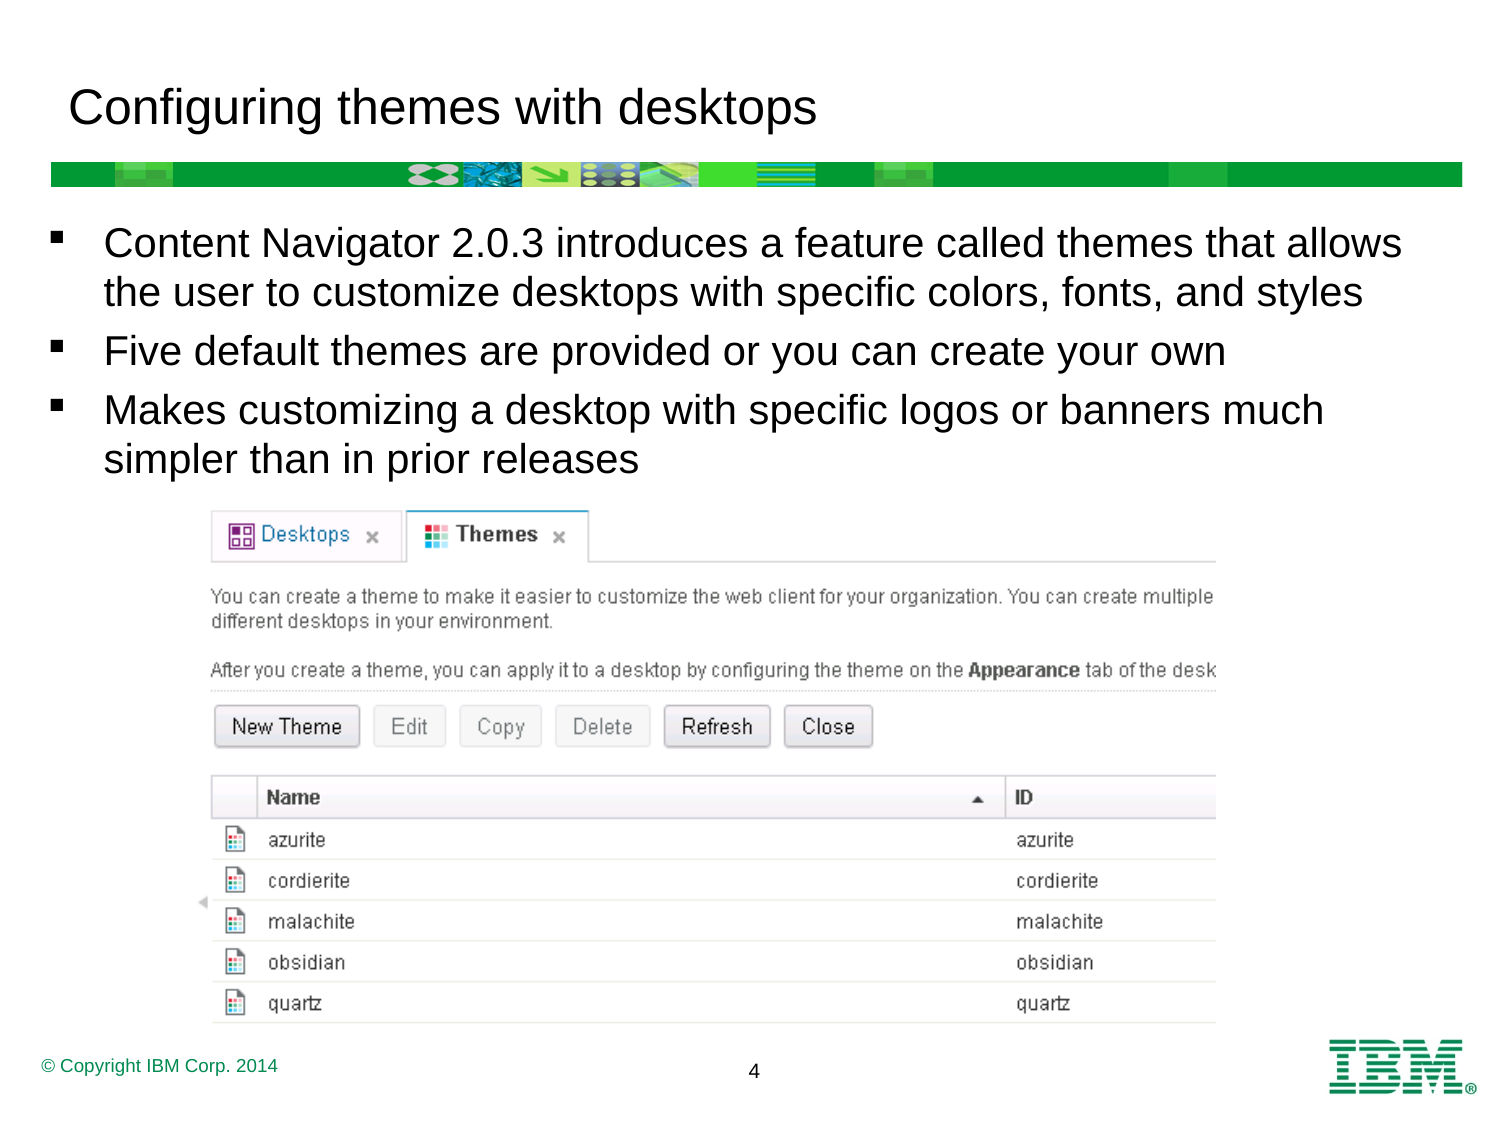

# Configuring themes with desktops
Content Navigator 2.0.3 introduces a feature called themes that allows the user to customize desktops with specific colors, fonts, and styles
Five default themes are provided or you can create your own
Makes customizing a desktop with specific logos or banners much simpler than in prior releases
4